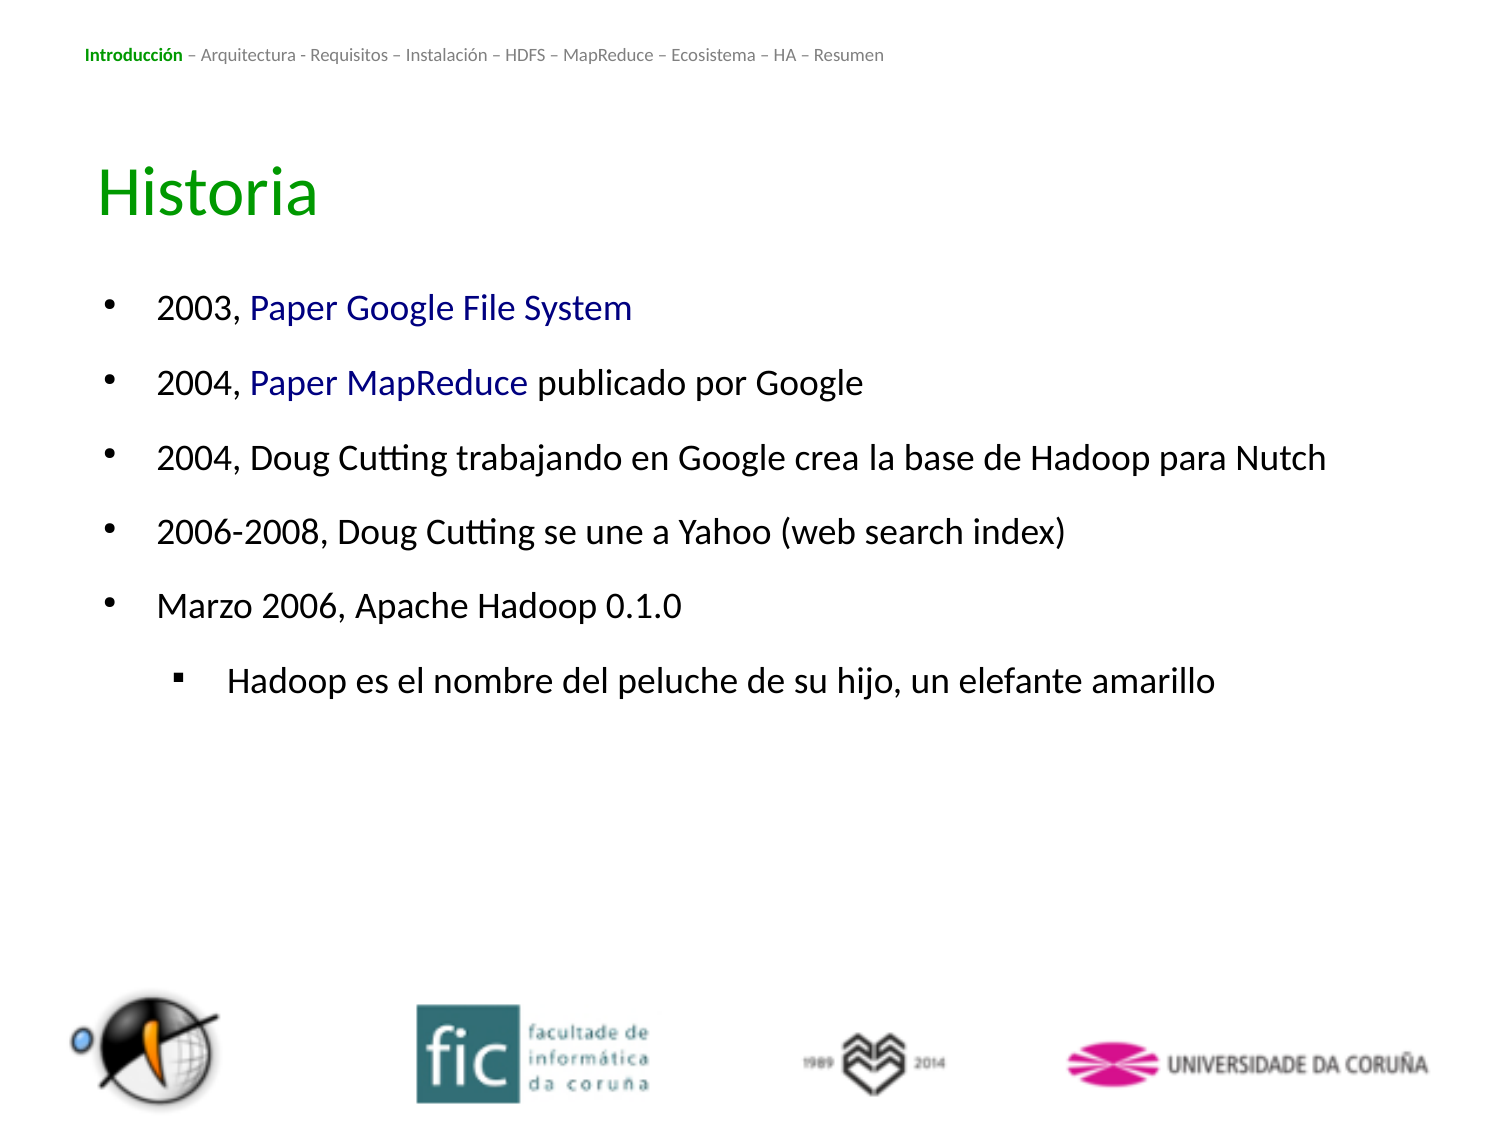

Introducción – Arquitectura - Requisitos – Instalación – HDFS – MapReduce – Ecosistema – HA – Resumen
# Historia
2003, Paper Google File System
2004, Paper MapReduce publicado por Google
2004, Doug Cutting trabajando en Google crea la base de Hadoop para Nutch
2006-2008, Doug Cutting se une a Yahoo (web search index)
Marzo 2006, Apache Hadoop 0.1.0
Hadoop es el nombre del peluche de su hijo, un elefante amarillo